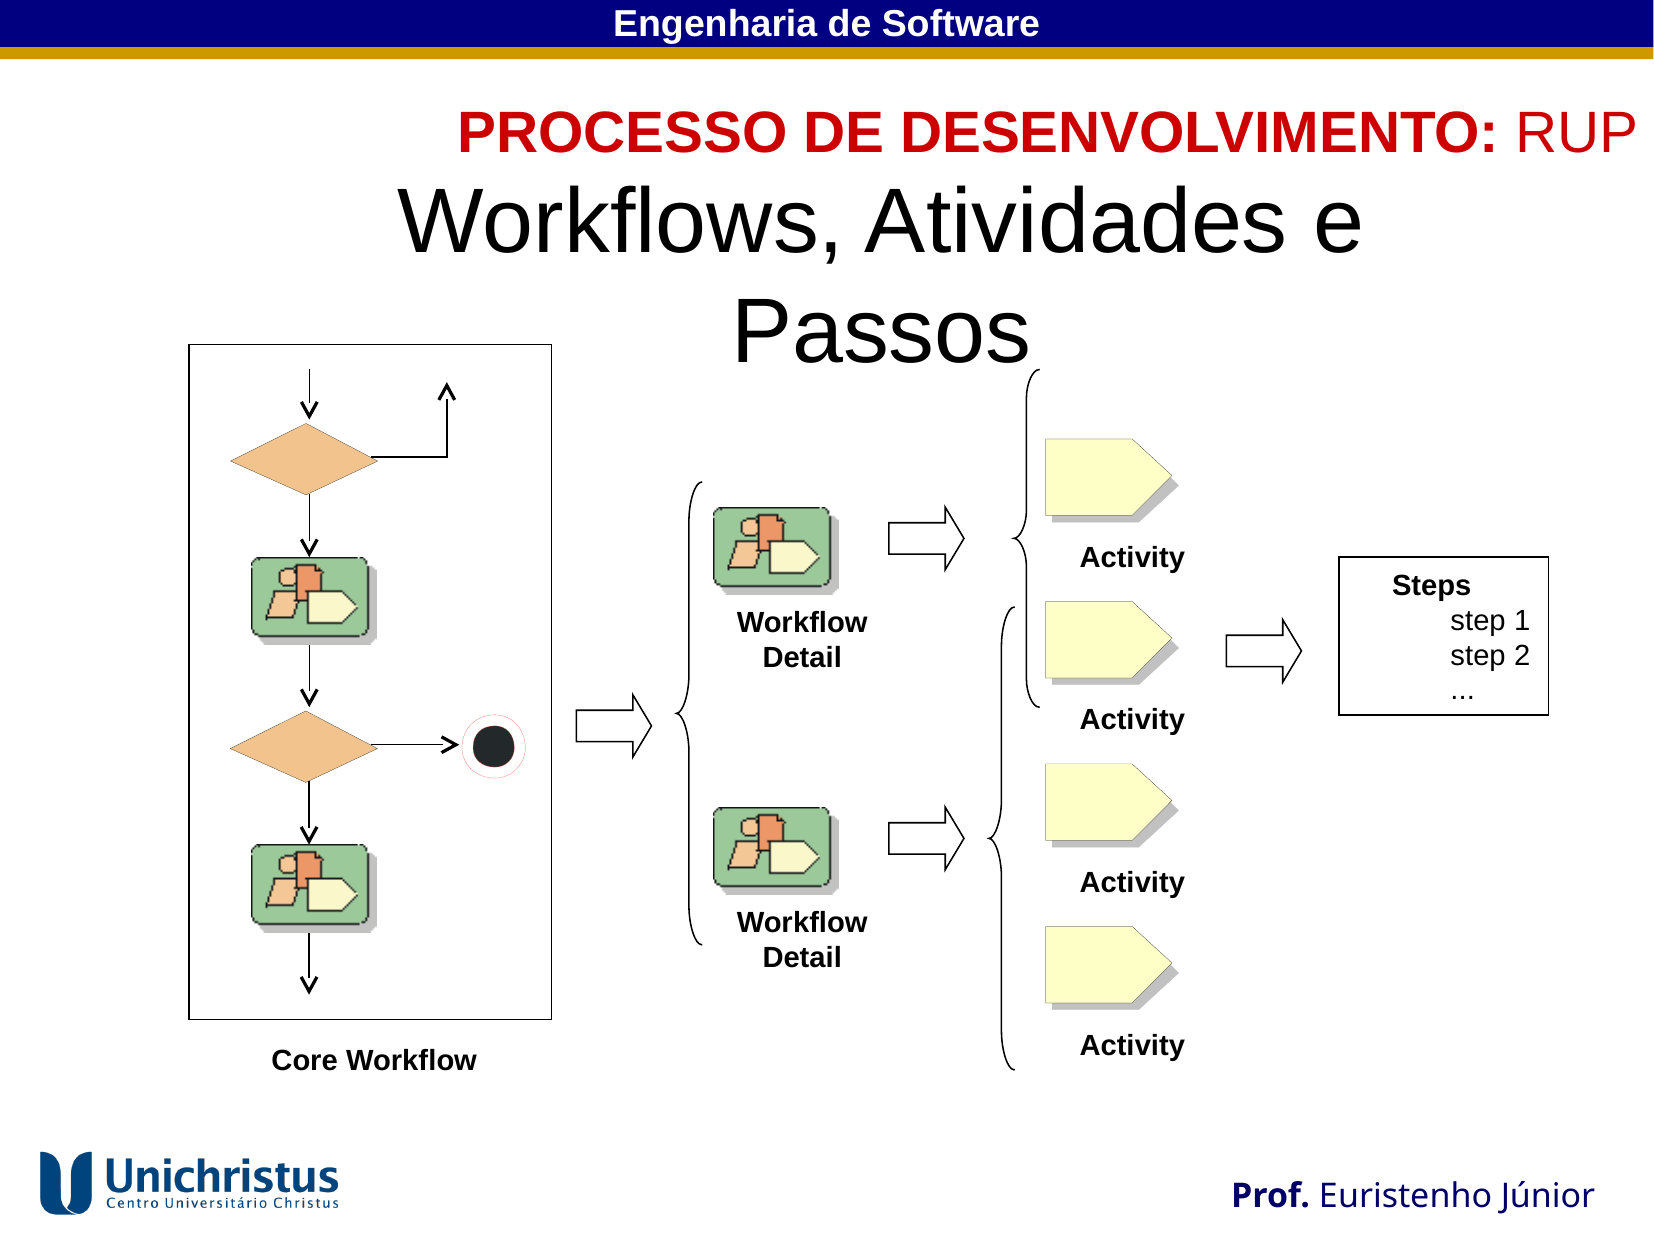

Engenharia de Software
PROCESSO DE DESENVOLVIMENTO: RUP
# Workflows, Atividades e Passos
Activity
Steps
step 1
step 2
...
Workflow
Detail
Activity
Activity
Workflow
Detail
Activity
Core Workflow
Prof. Euristenho Júnior